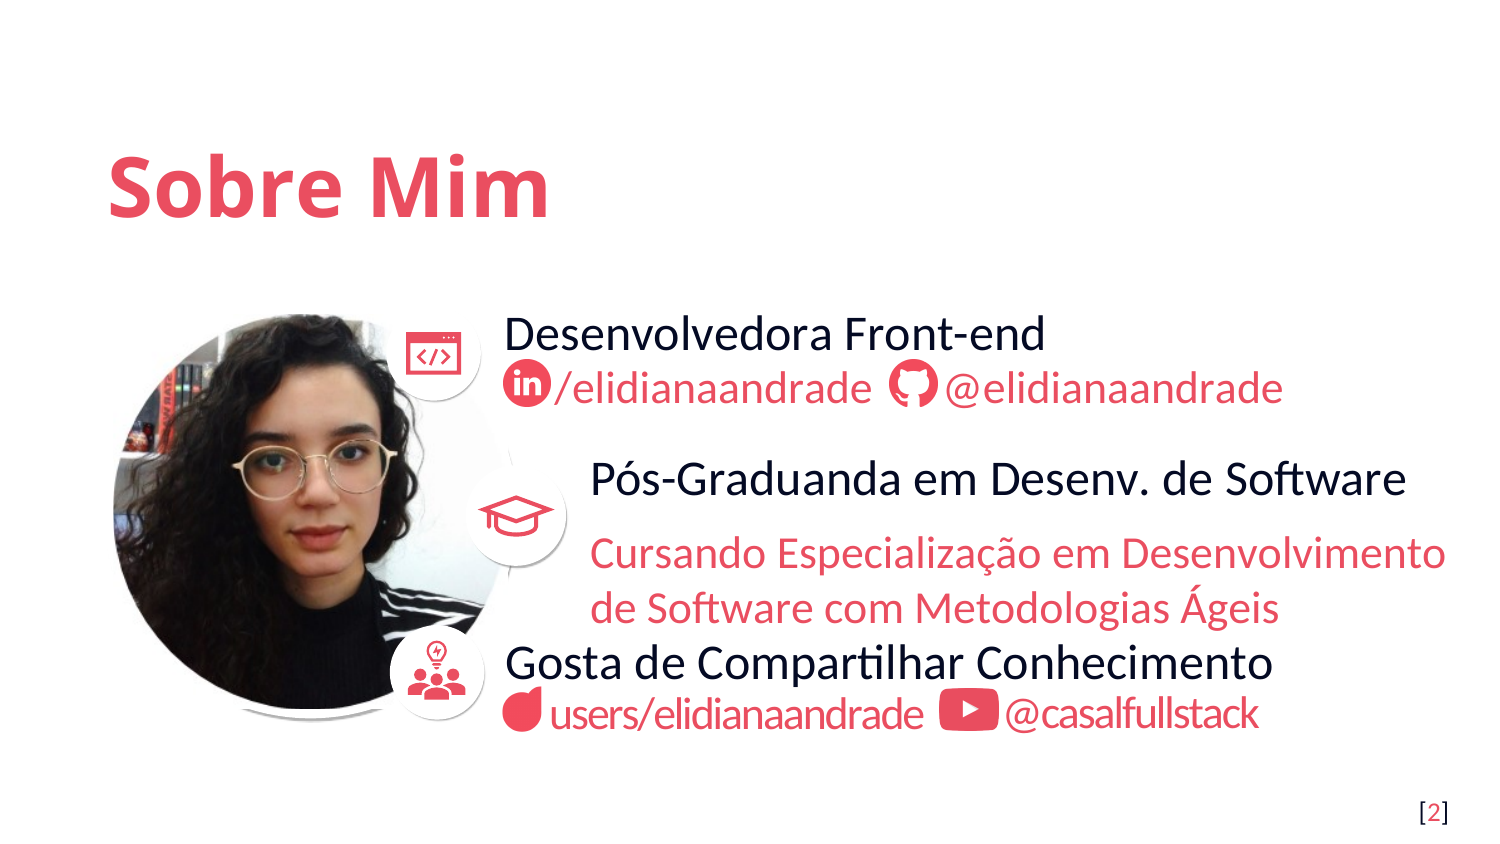

Sobre Mim
Desenvolvedora Front-end
/elidianaandrade
@elidianaandrade
Pós-Graduanda em Desenv. de Software
Cursando Especialização em Desenvolvimento de Software com Metodologias Ágeis
Gosta de Compartilhar Conhecimento
@casalfullstack
users/elidianaandrade